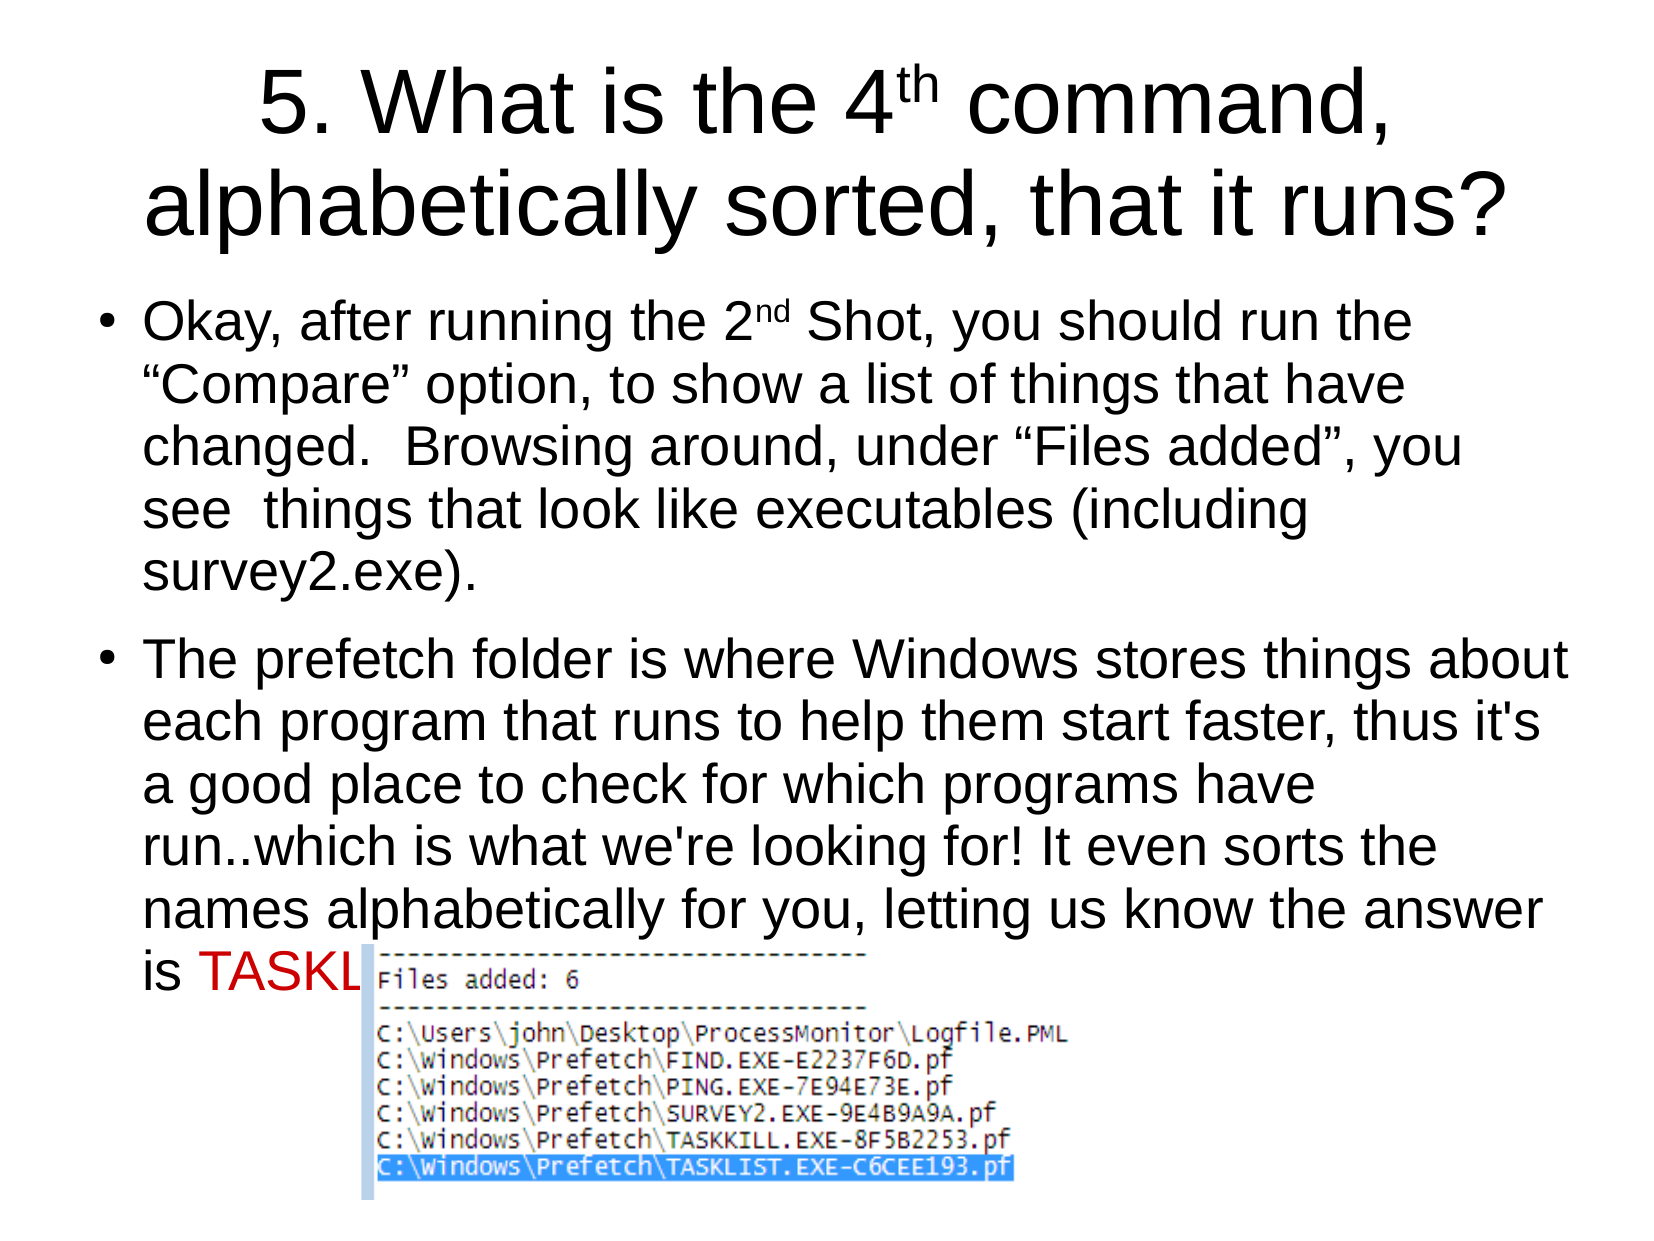

# 5. What is the 4th command, alphabetically sorted, that it runs?
Okay, after running the 2nd Shot, you should run the “Compare” option, to show a list of things that have changed. Browsing around, under “Files added”, you see things that look like executables (including survey2.exe).
The prefetch folder is where Windows stores things about each program that runs to help them start faster, thus it's a good place to check for which programs have run..which is what we're looking for! It even sorts the names alphabetically for you, letting us know the answer is TASKLIST.EXE